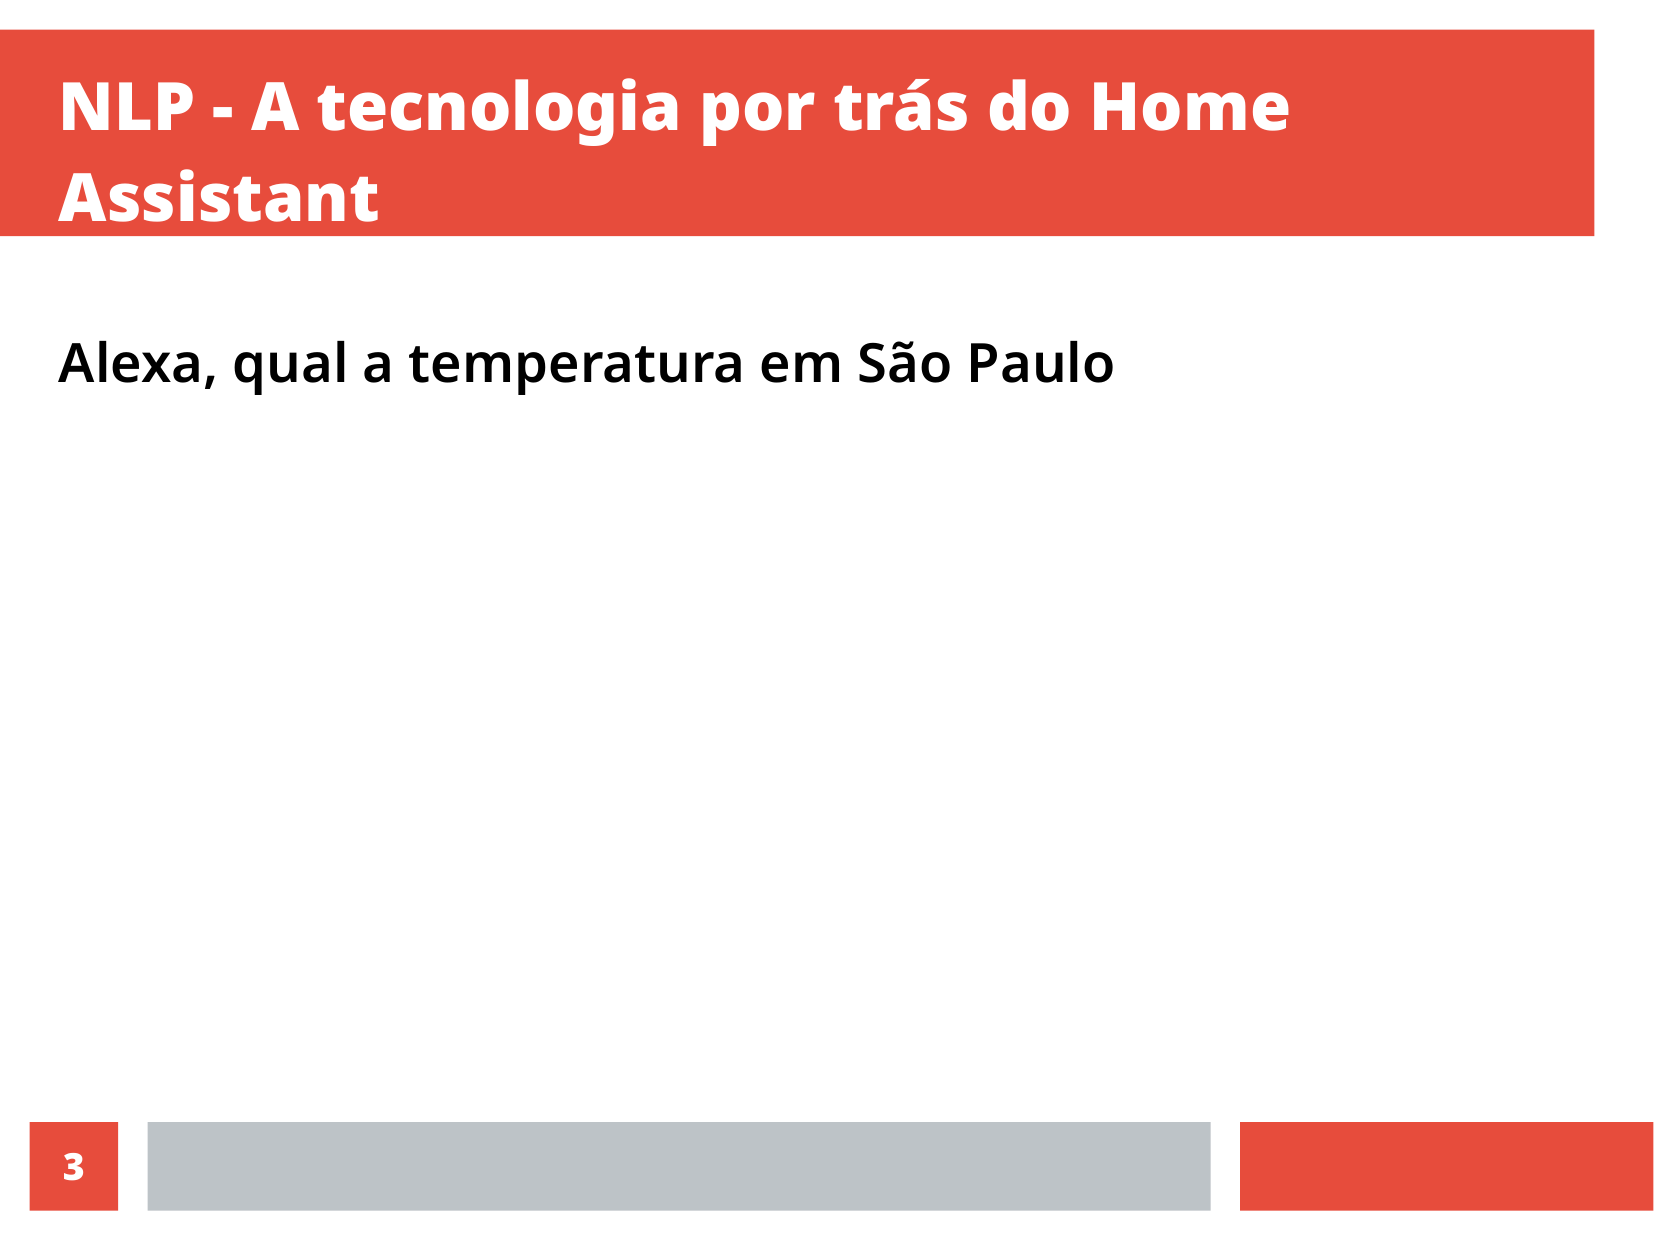

# NLP - A tecnologia por trás do Home Assistant
Alexa, qual a temperatura em São Paulo
3